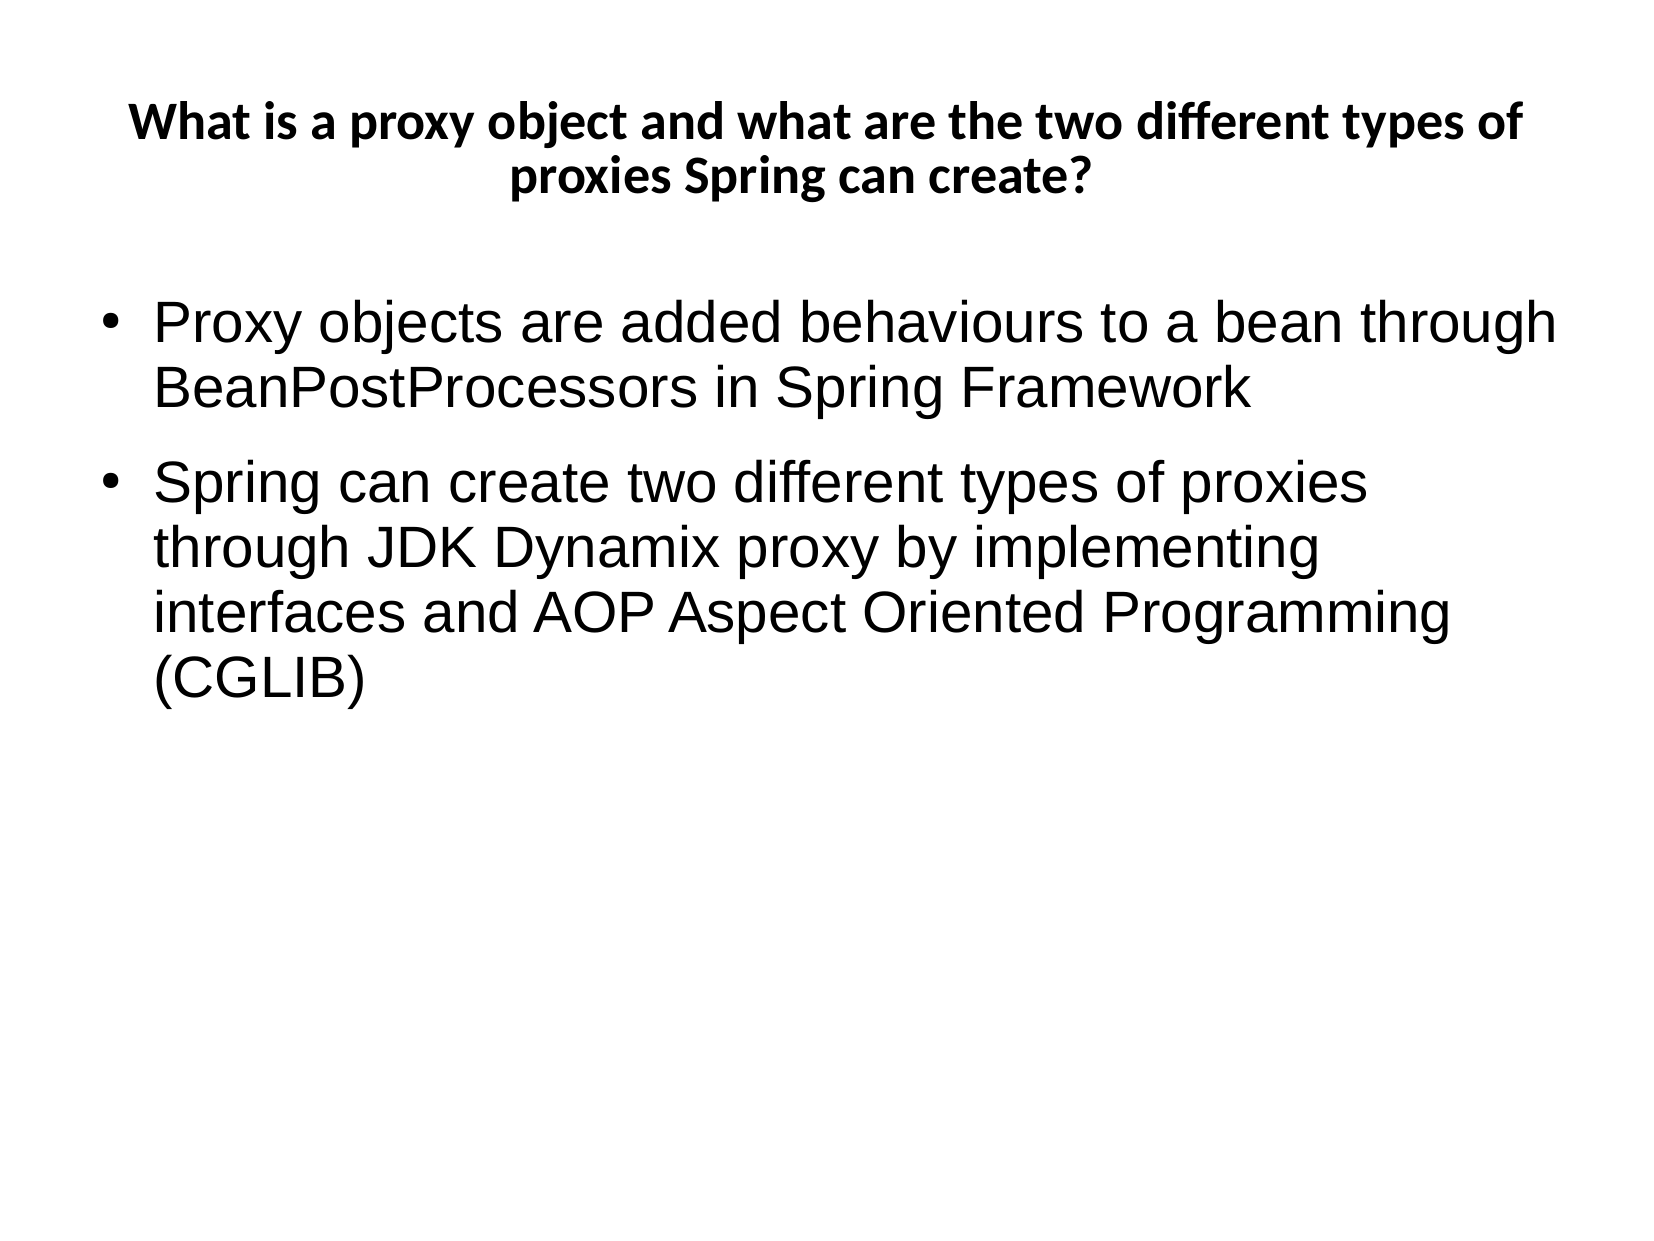

# What is a proxy object and what are the two different types of proxies Spring can create?
Proxy objects are added behaviours to a bean through BeanPostProcessors in Spring Framework
Spring can create two different types of proxies through JDK Dynamix proxy by implementing interfaces and AOP Aspect Oriented Programming (CGLIB)